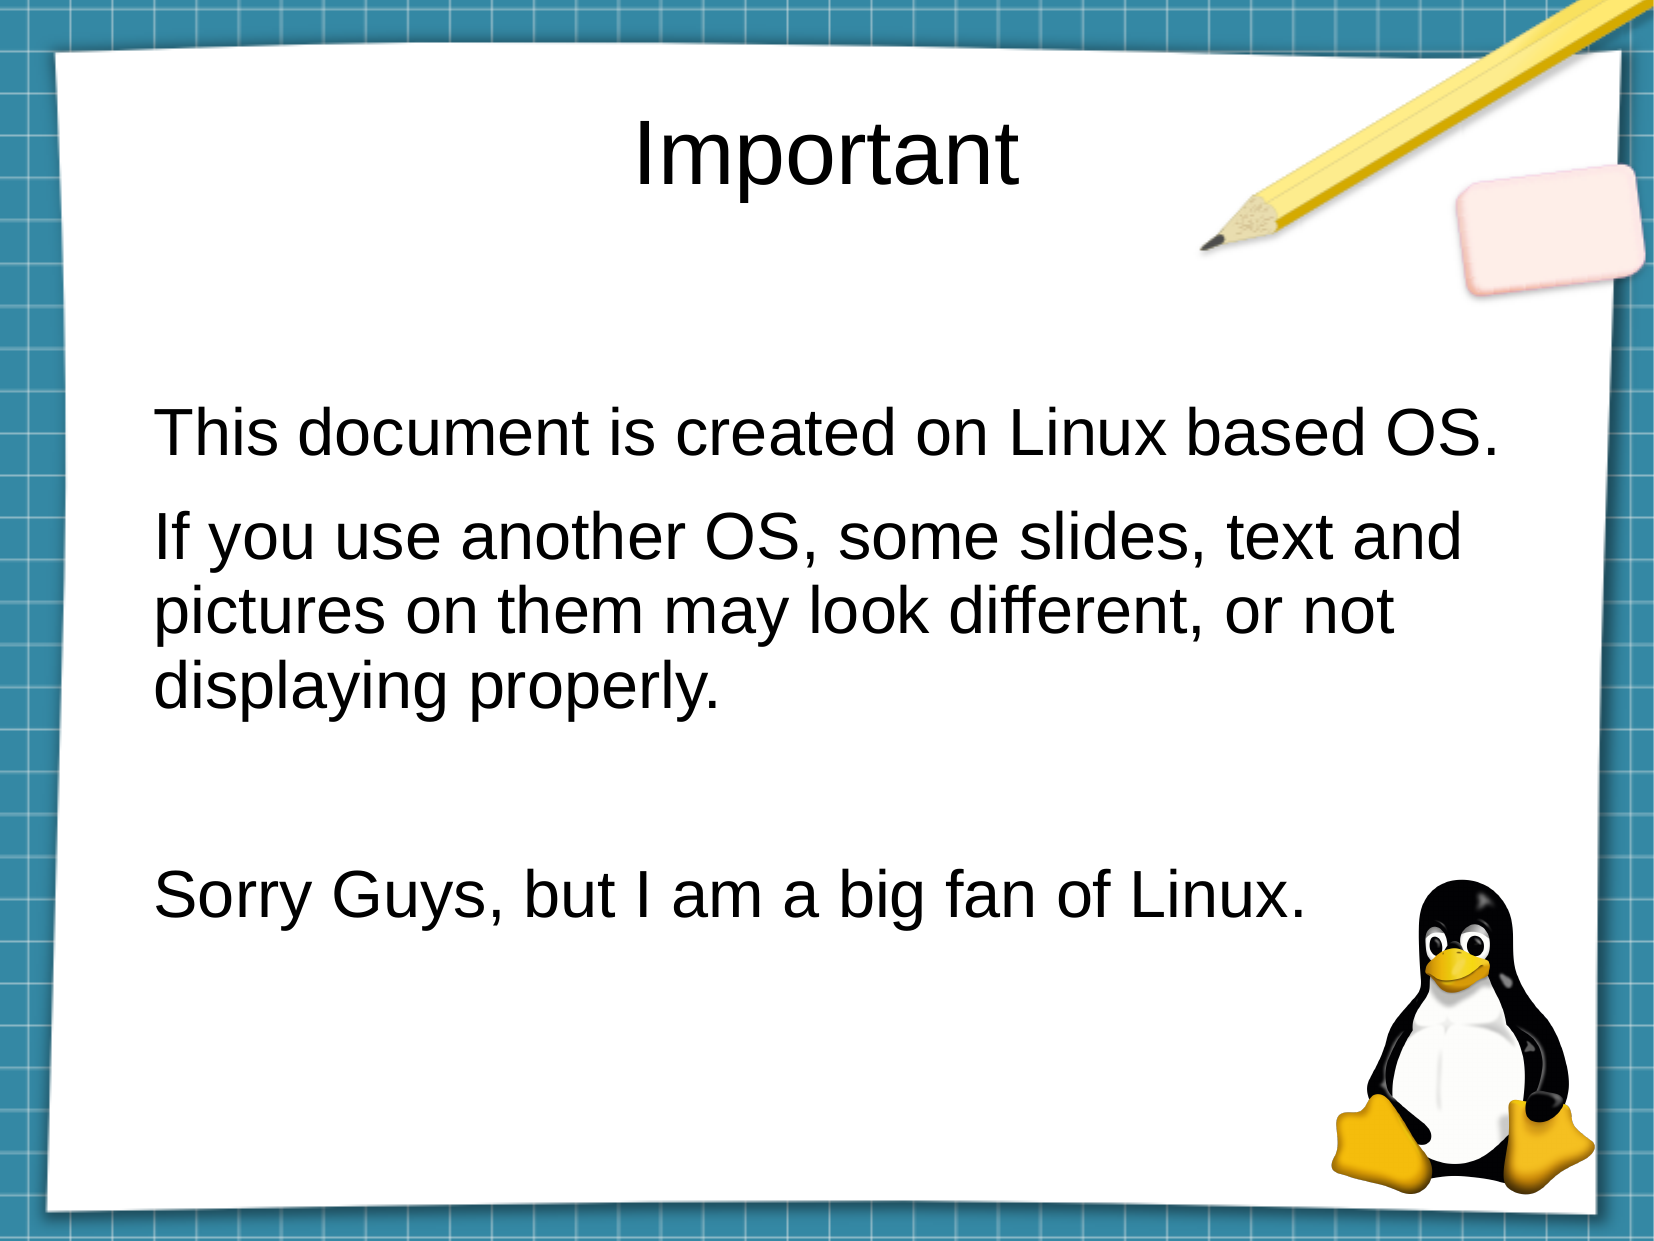

# Important
This document is created on Linux based OS.
If you use another OS, some slides, text and pictures on them may look different, or not displaying properly.
Sorry Guys, but I am a big fan of Linux.